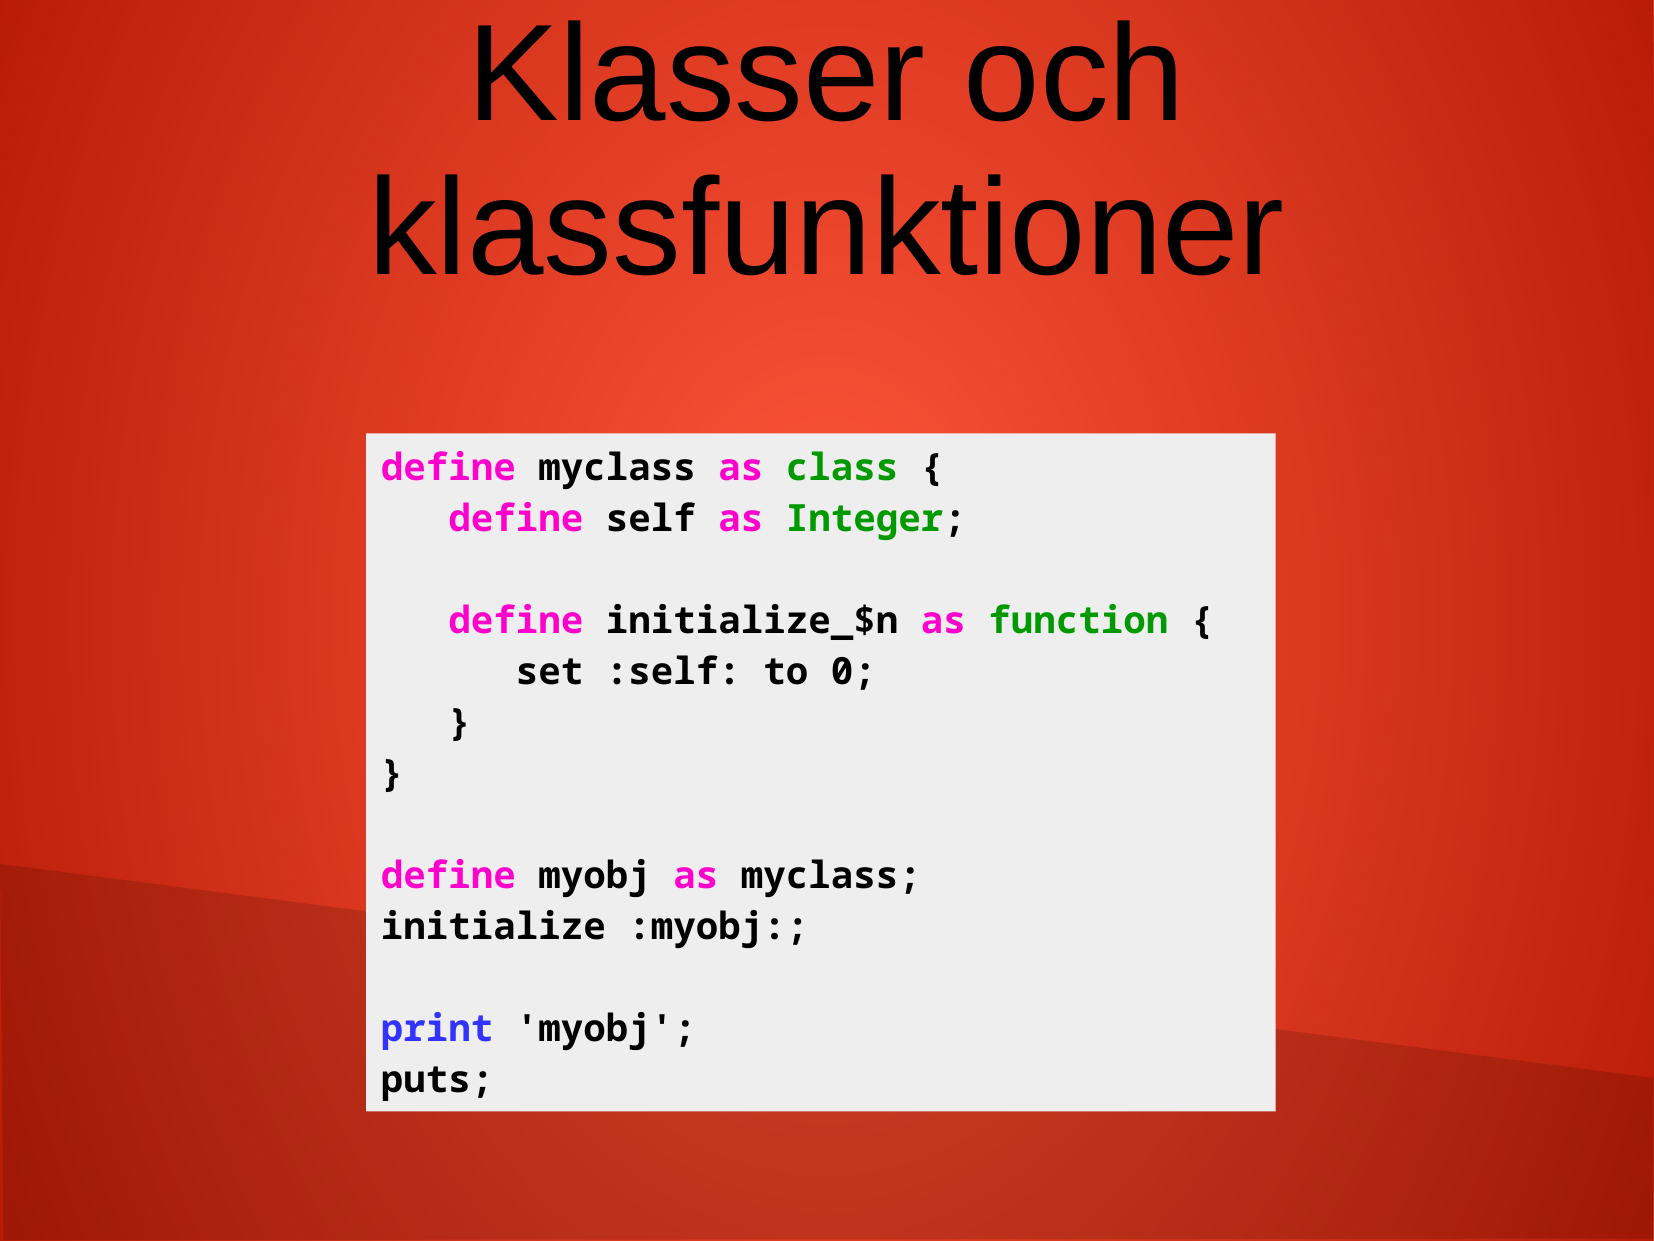

# Klasser och klassfunktioner
define myclass as class {
 define self as Integer;
 define initialize_$n as function {
 set :self: to 0;
 }
}
define myobj as myclass;
initialize :myobj:;
print 'myobj';
puts;